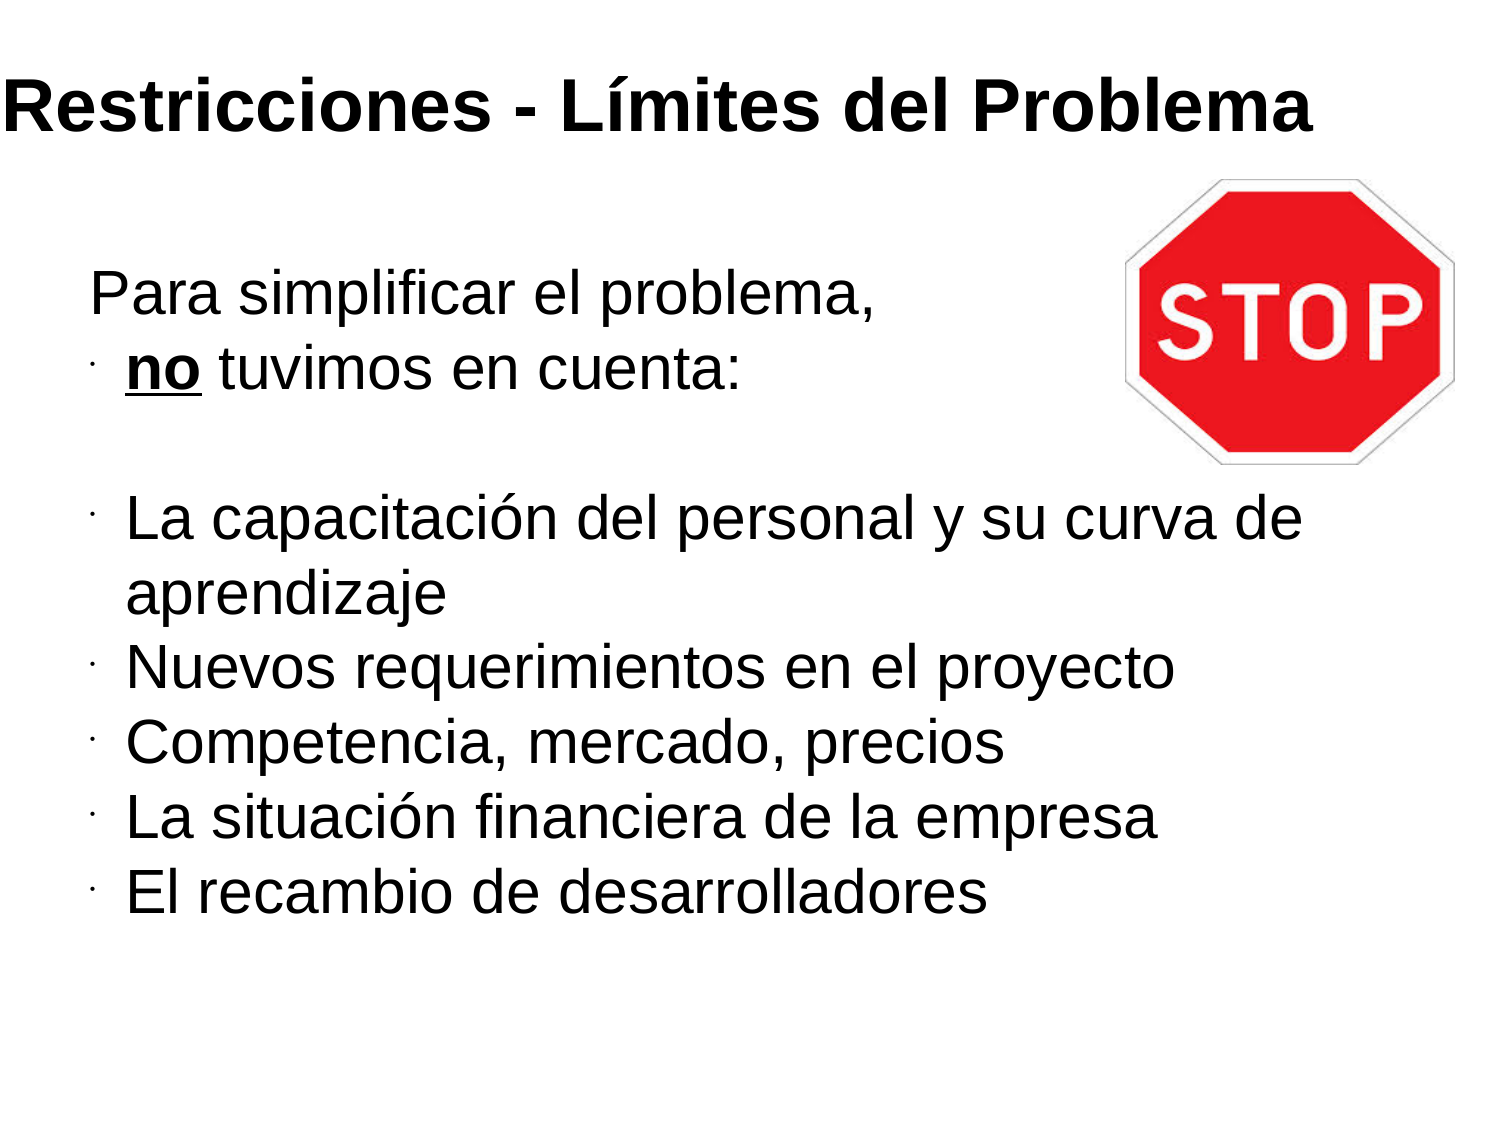

Restricciones - Límites del Problema
Para simplificar el problema,
no tuvimos en cuenta:
La capacitación del personal y su curva de aprendizaje
Nuevos requerimientos en el proyecto
Competencia, mercado, precios
La situación financiera de la empresa
El recambio de desarrolladores